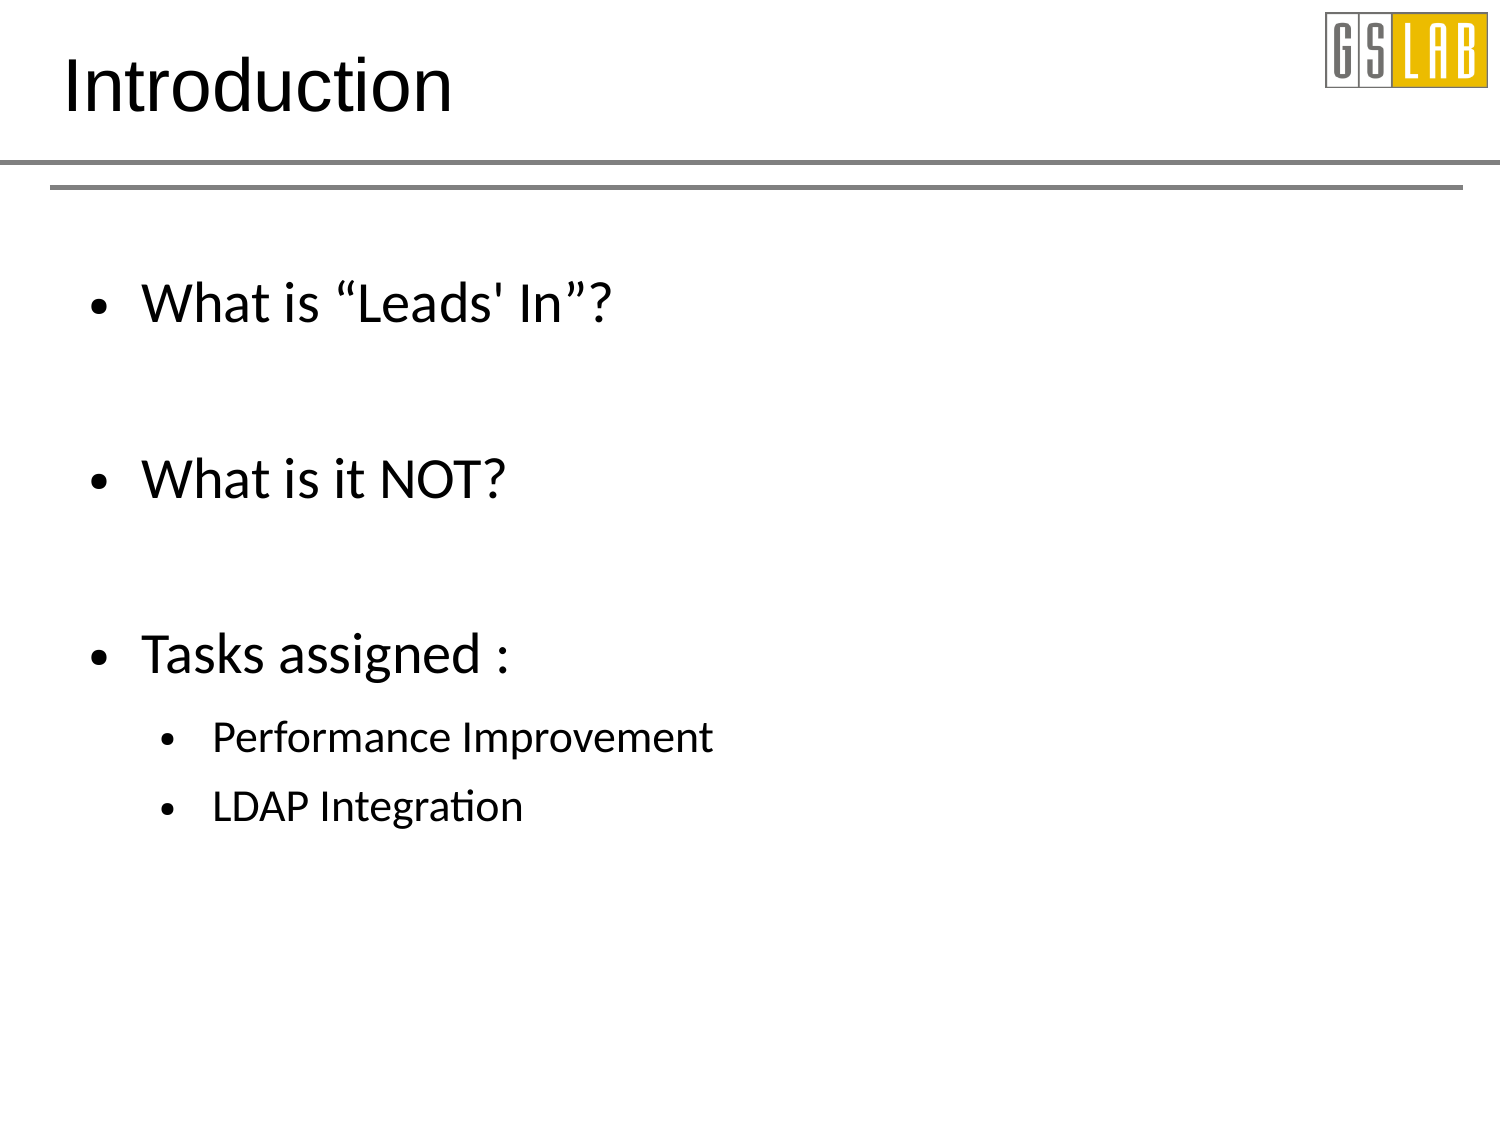

# Introduction
What is “Leads' In”?
What is it NOT?
Tasks assigned :
Performance Improvement
LDAP Integration